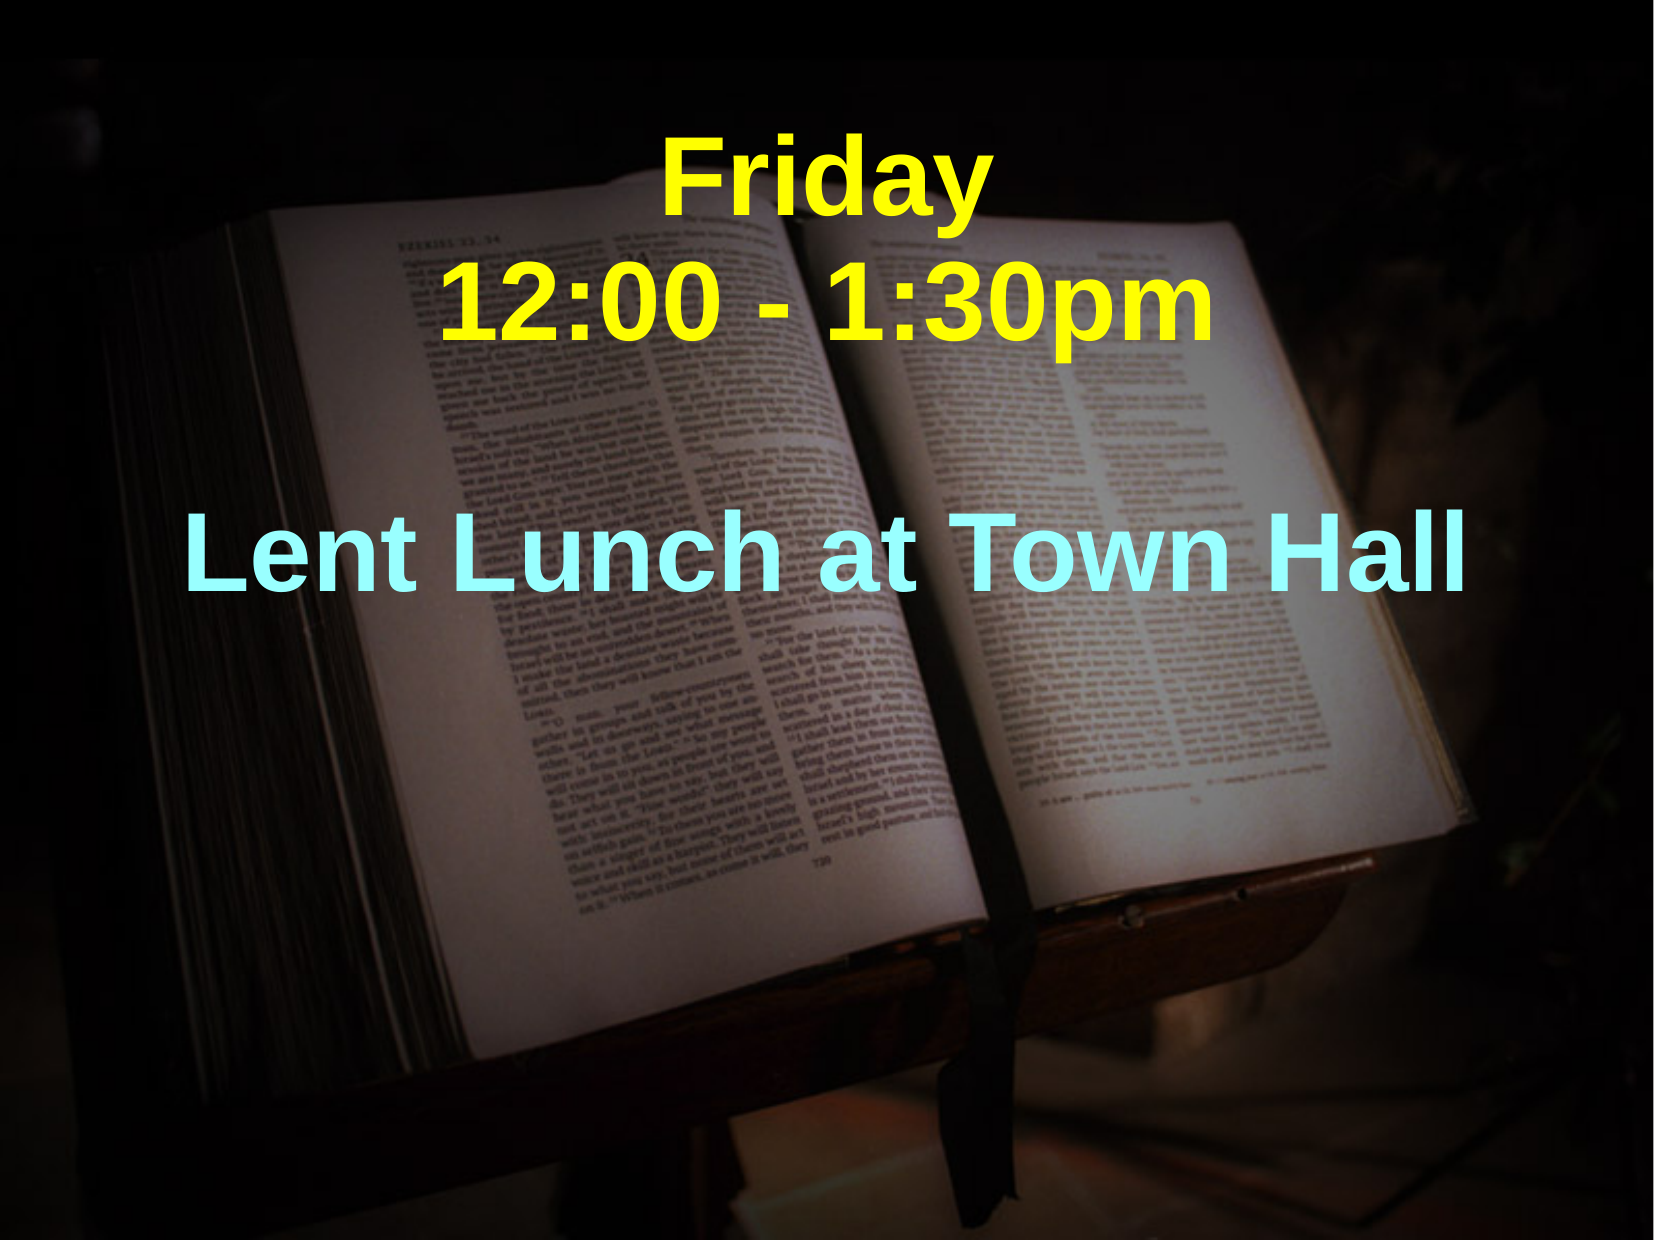

#
Friday
12:00 - 1:30pm
Lent Lunch at Town Hall